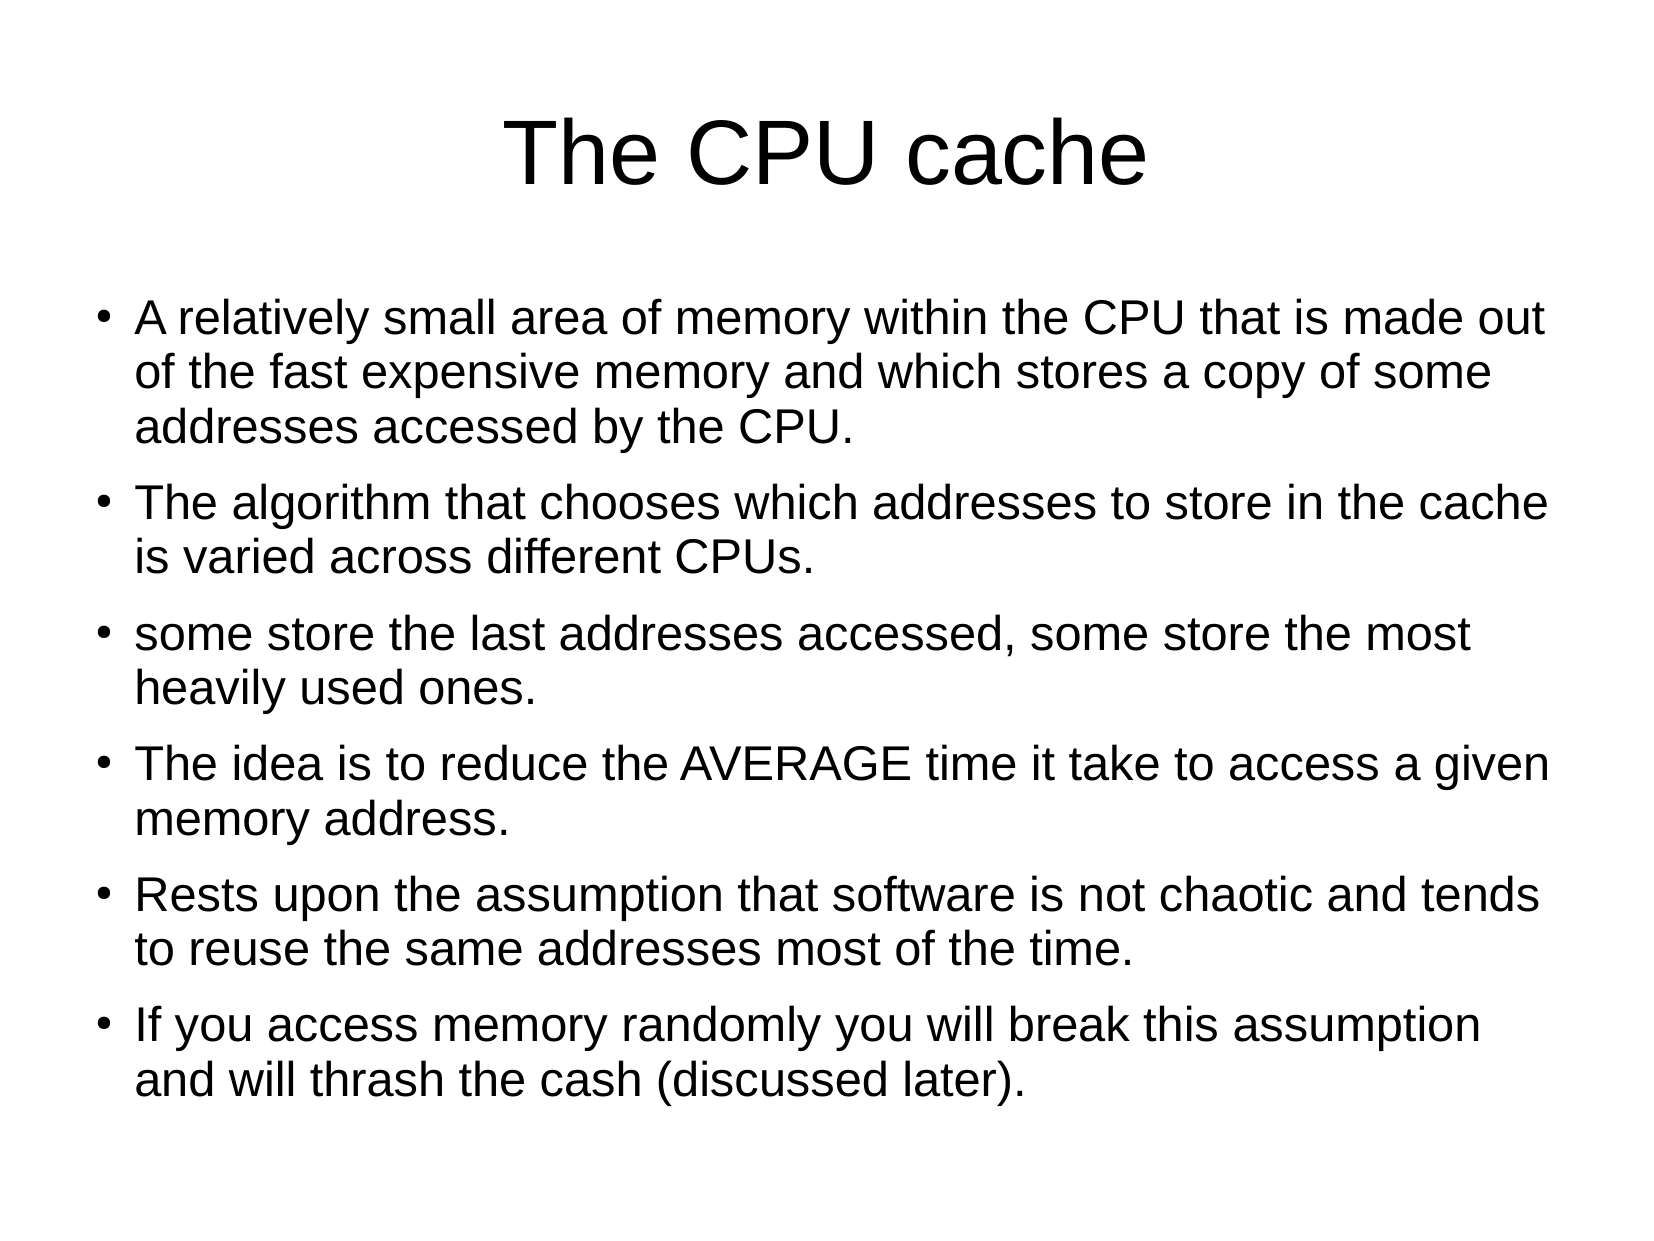

# The CPU cache
A relatively small area of memory within the CPU that is made out of the fast expensive memory and which stores a copy of some addresses accessed by the CPU.
The algorithm that chooses which addresses to store in the cache is varied across different CPUs.
some store the last addresses accessed, some store the most heavily used ones.
The idea is to reduce the AVERAGE time it take to access a given memory address.
Rests upon the assumption that software is not chaotic and tends to reuse the same addresses most of the time.
If you access memory randomly you will break this assumption and will thrash the cash (discussed later).